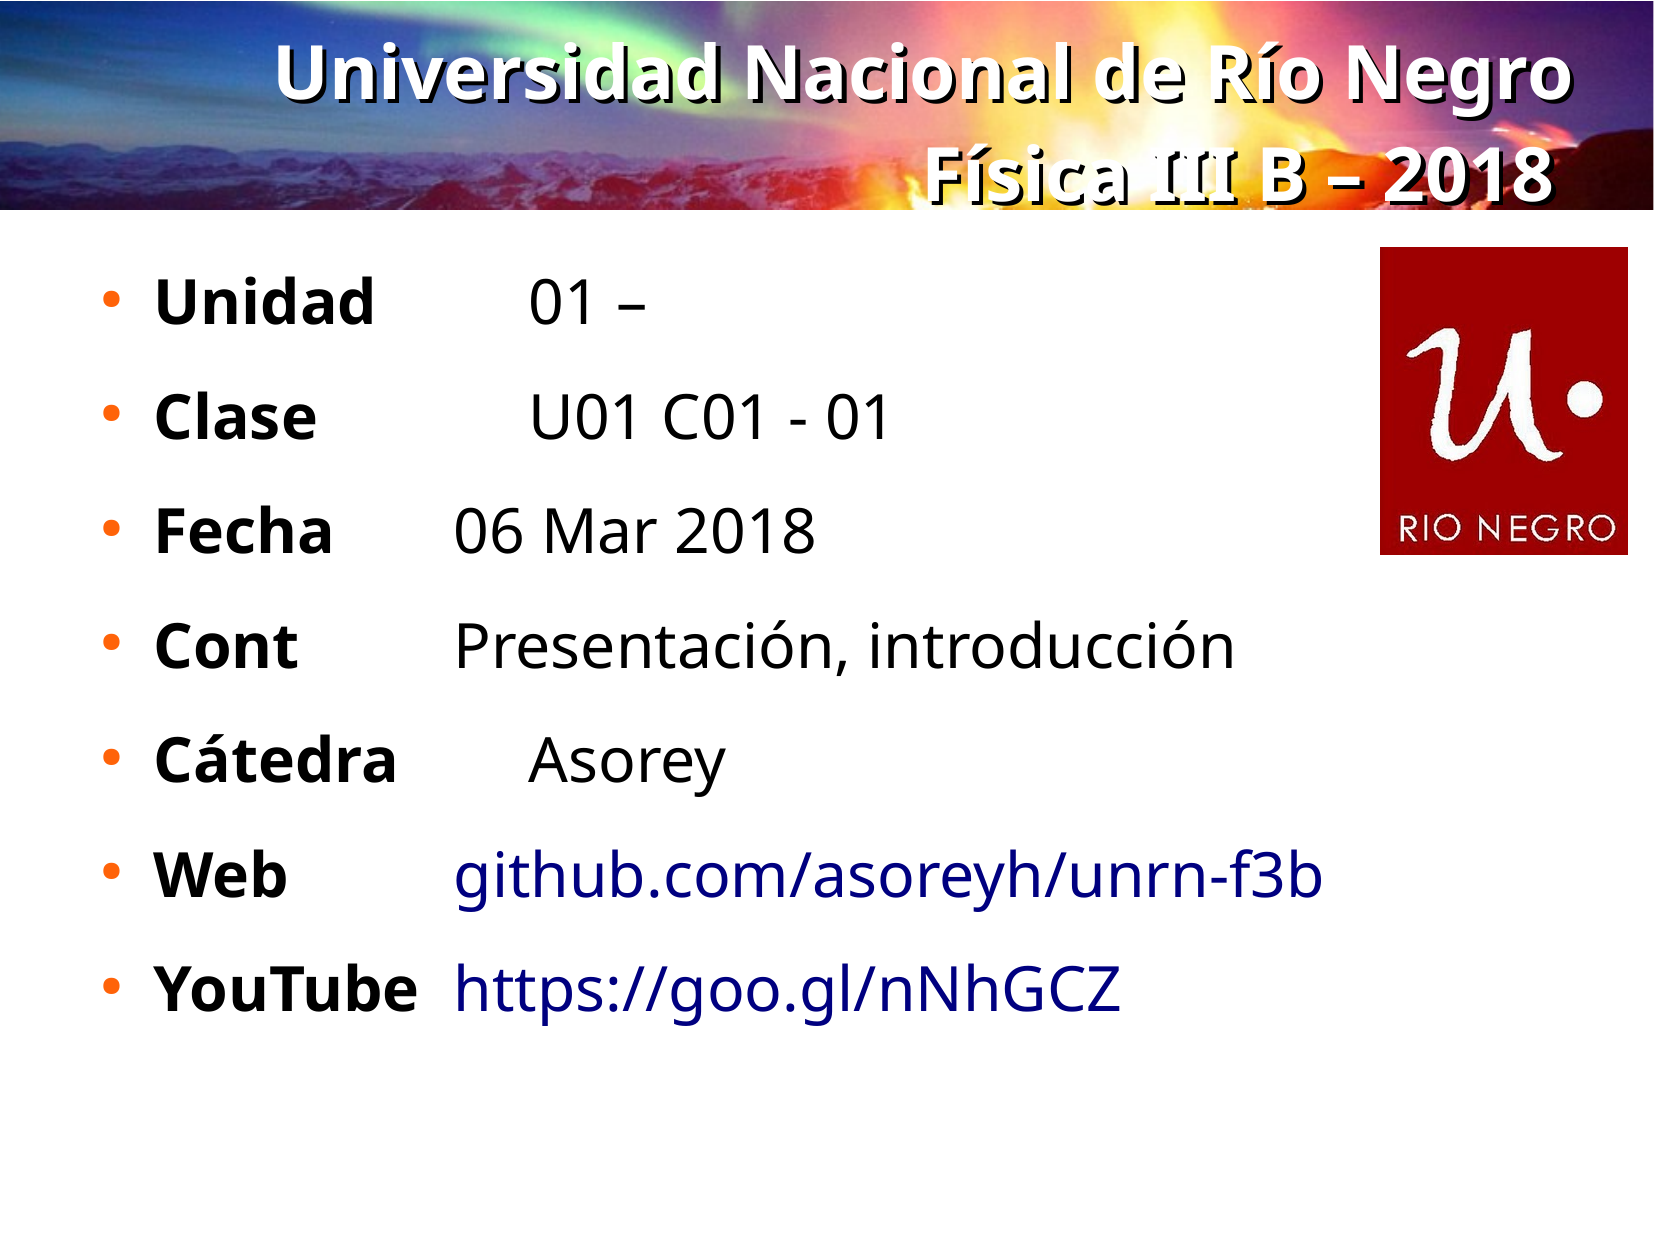

# Universidad Nacional de Río Negro Física III B – 2018
Unidad 		01 –
Clase			U01 C01 - 01
Fecha		06 Mar 2018
Cont			Presentación, introducción
Cátedra		Asorey
Web			github.com/asoreyh/unrn-f3b
YouTube	https://goo.gl/nNhGCZ